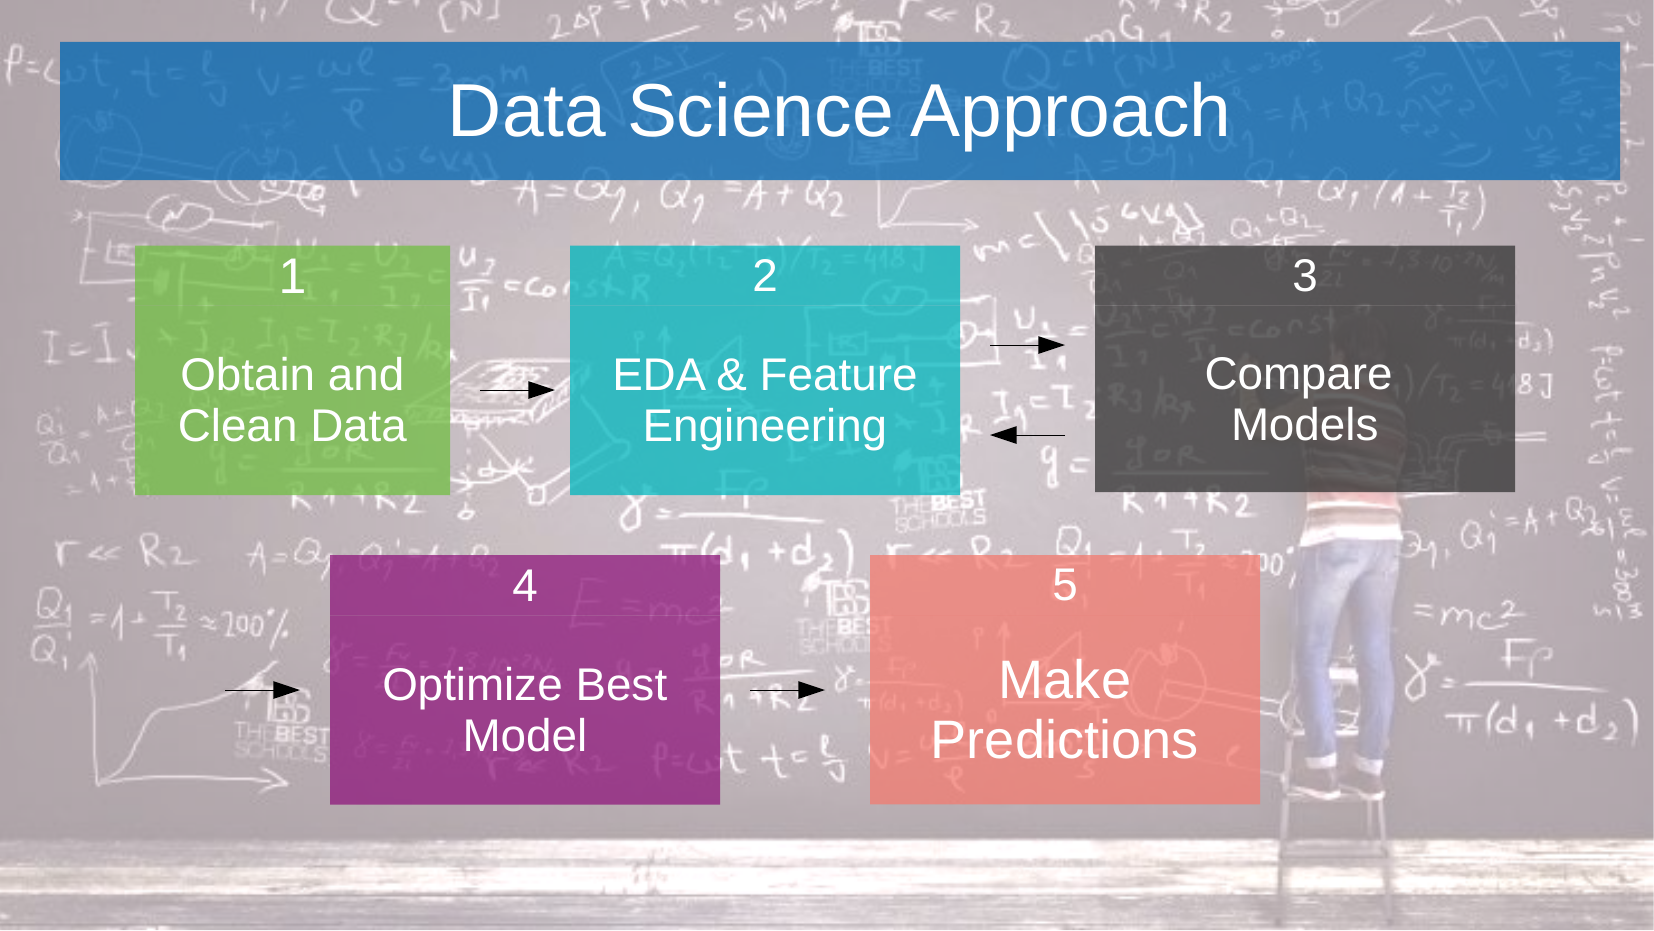

# Data Science Approach
1
2
3
Obtain and Clean Data
EDA & Feature Engineering
Compare
Models
4
5
Make Predictions
Optimize Best Model